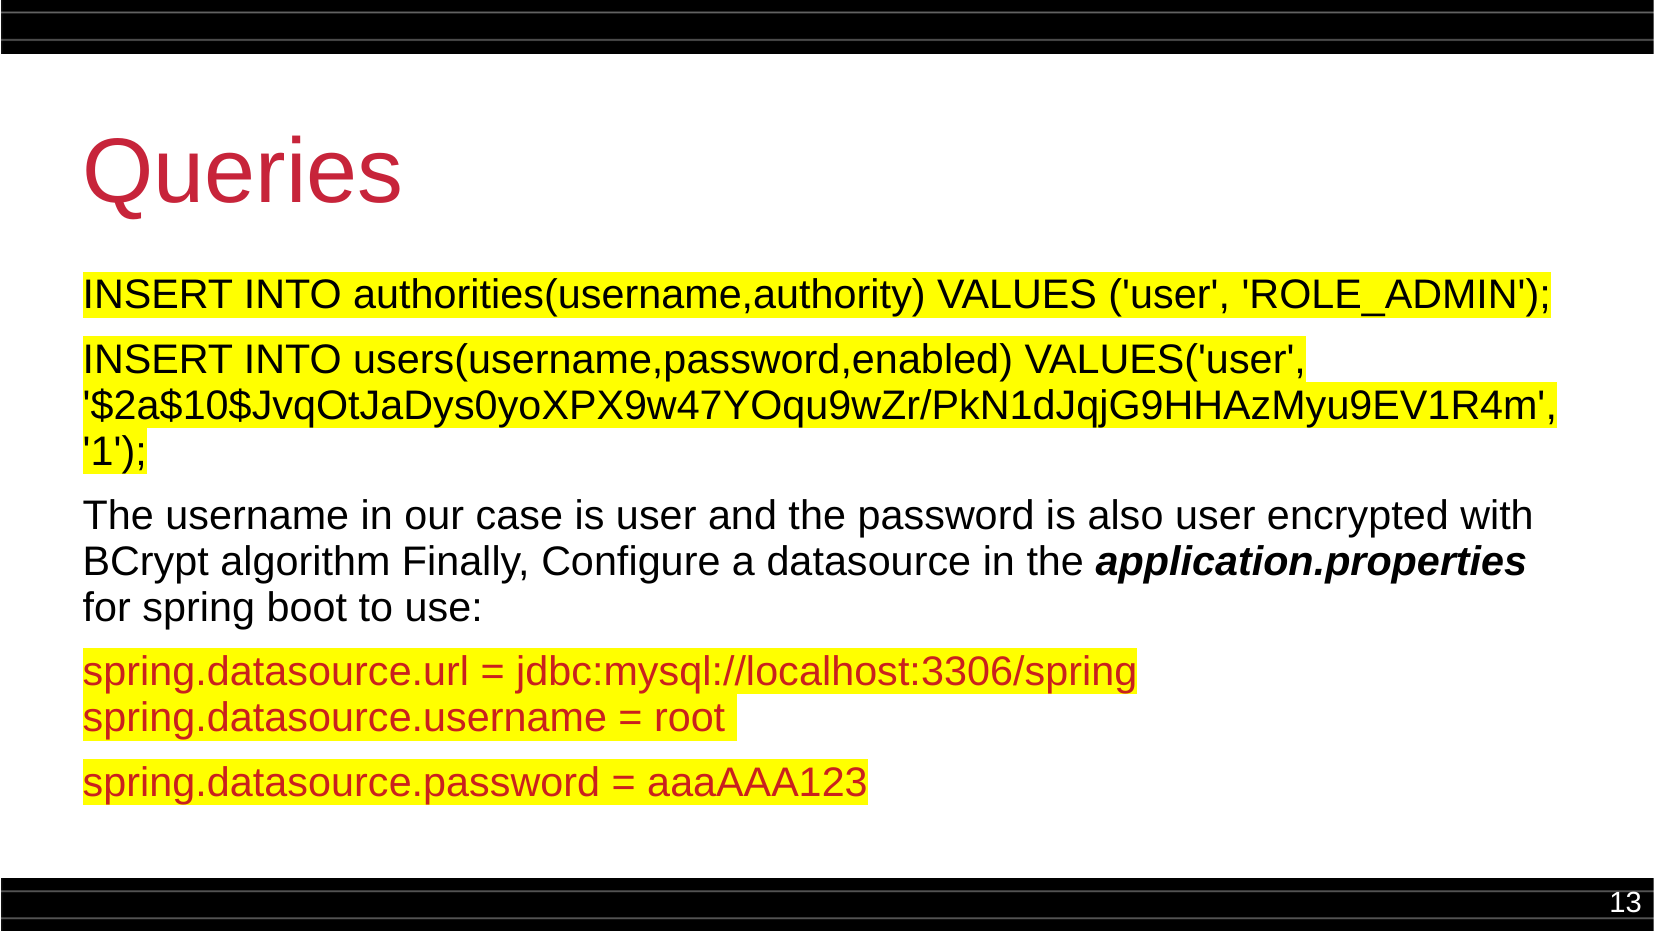

# Queries
INSERT INTO authorities(username,authority) VALUES ('user', 'ROLE_ADMIN');
INSERT INTO users(username,password,enabled) VALUES('user', '$2a$10$JvqOtJaDys0yoXPX9w47YOqu9wZr/PkN1dJqjG9HHAzMyu9EV1R4m', '1');
The username in our case is user and the password is also user encrypted with BCrypt algorithm Finally, Configure a datasource in the application.properties for spring boot to use:
spring.datasource.url = jdbc:mysql://localhost:3306/spring spring.datasource.username = root
spring.datasource.password = aaaAAA123